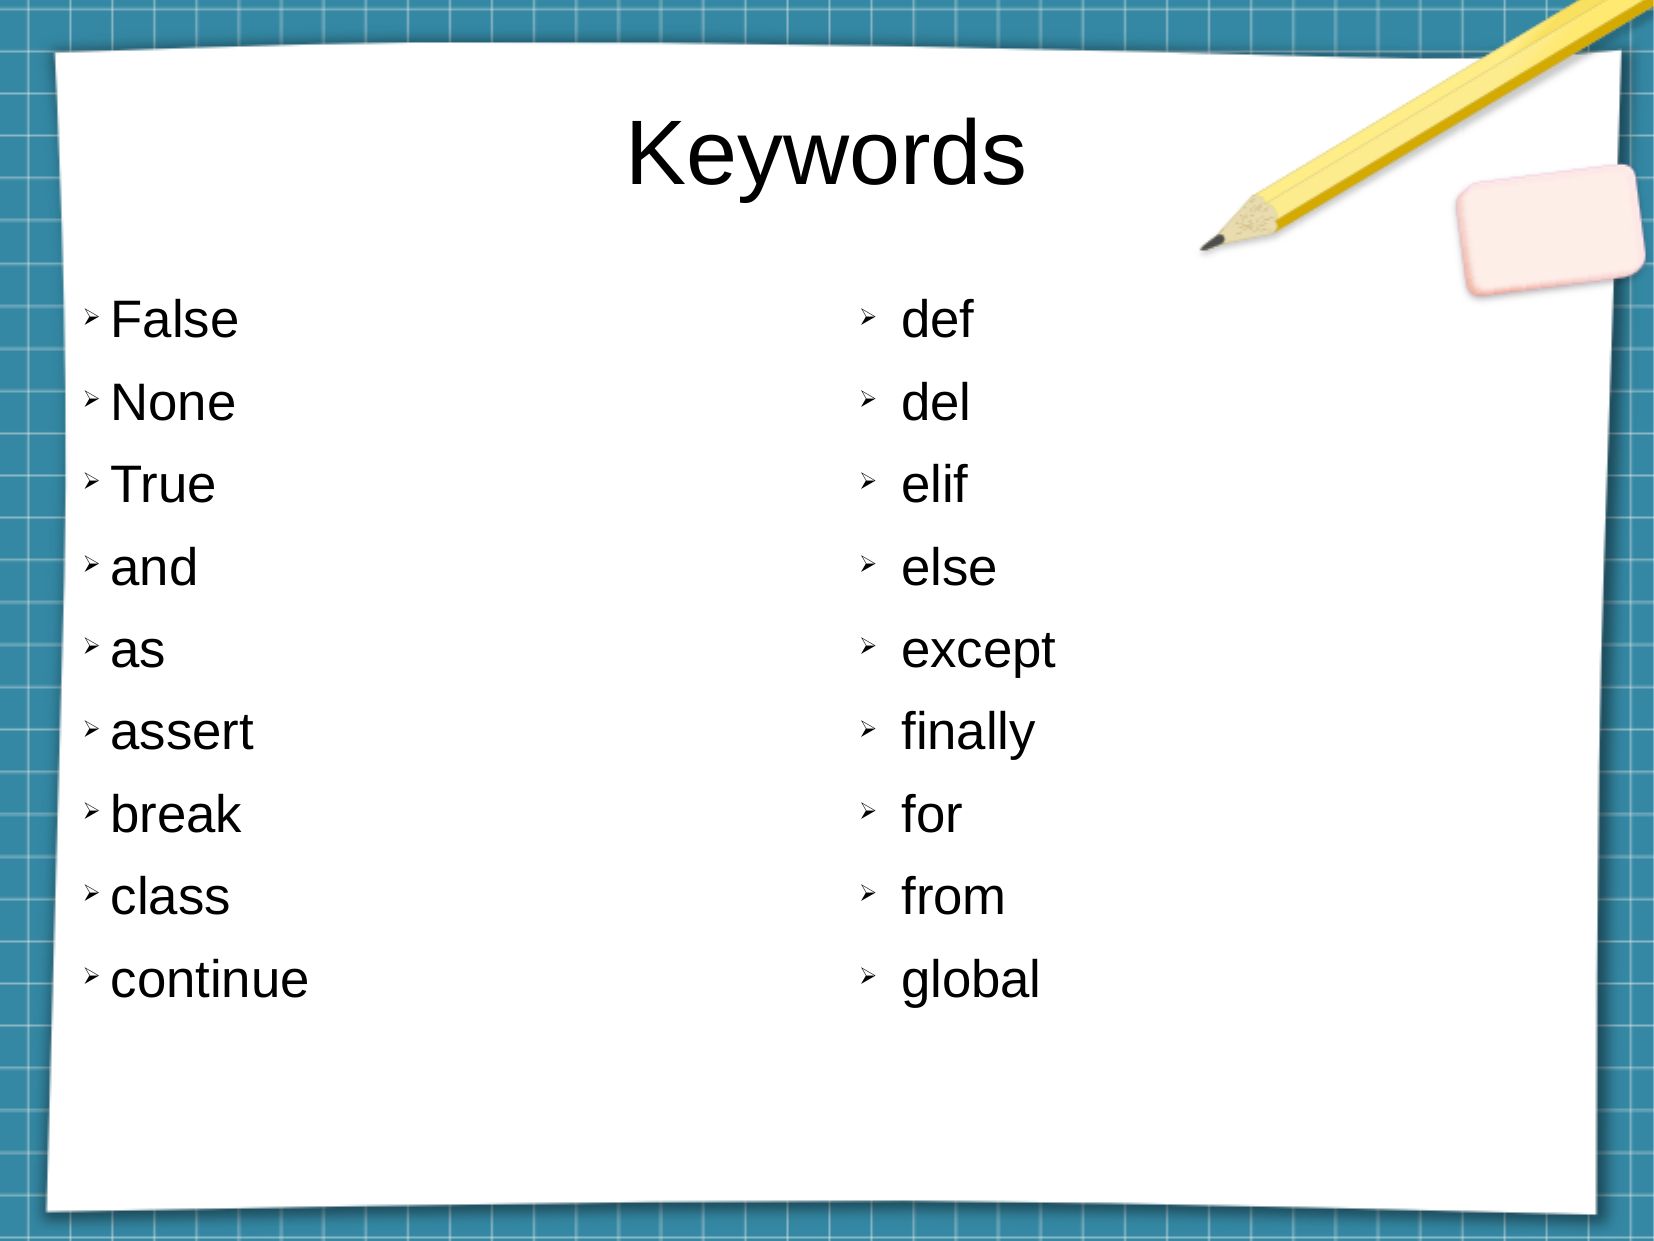

# Keywords
False
None
True
and
as
assert
break
class
continue
def
del
elif
else
except
finally
for
from
global